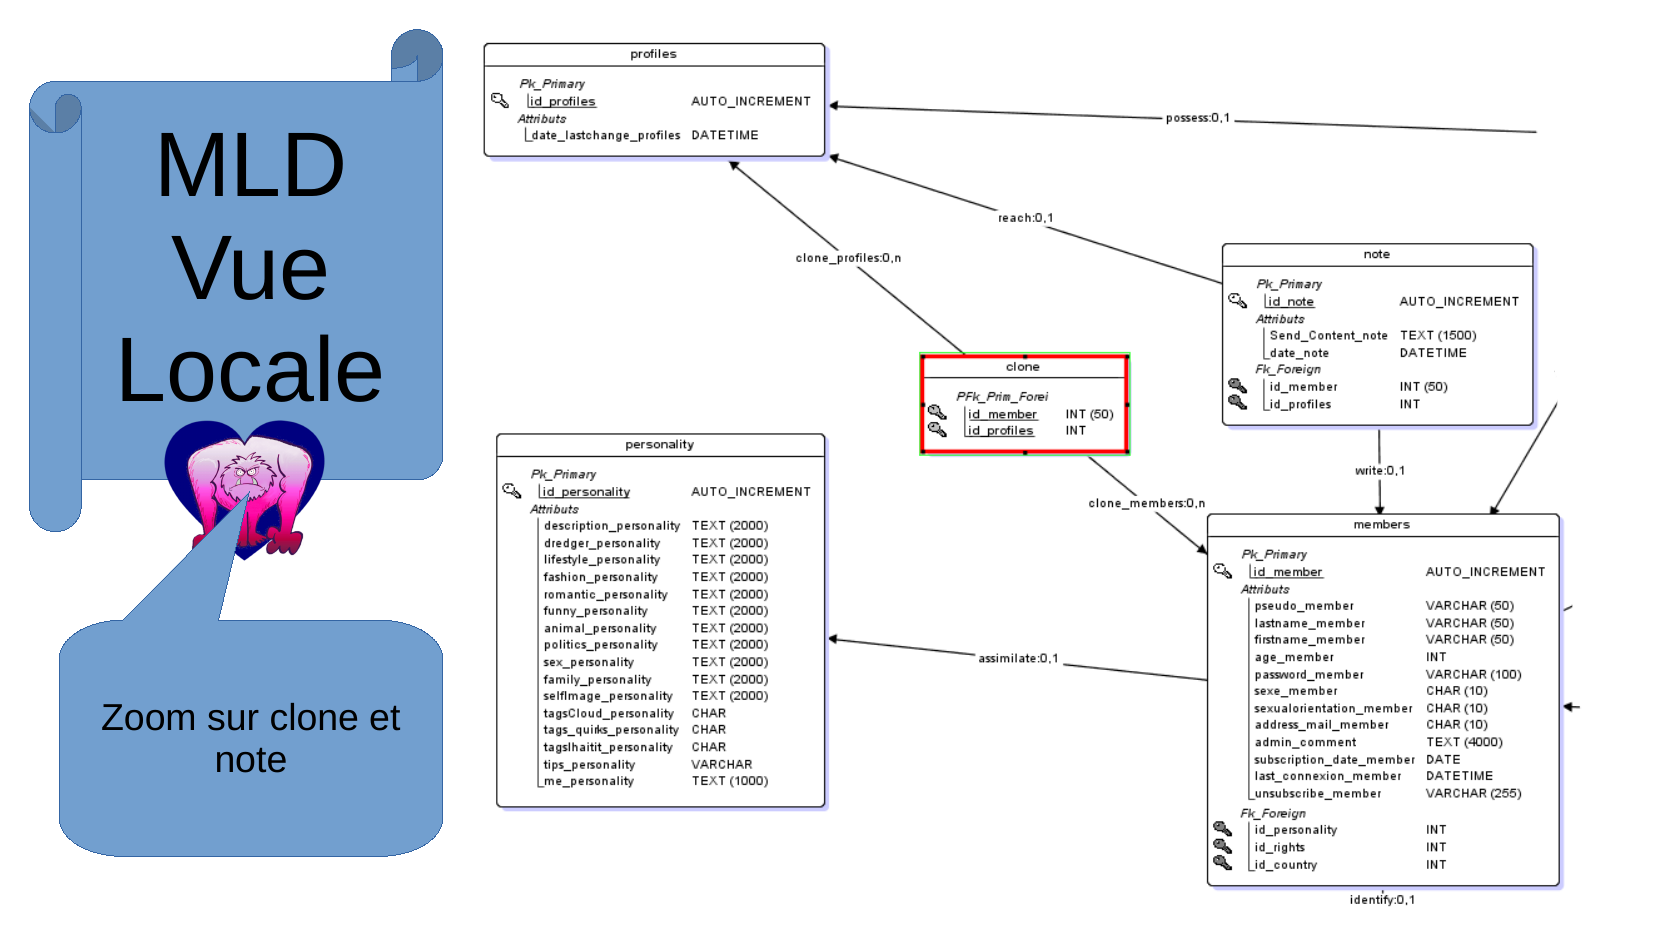

# MLD Vue Locale
Zoom sur clone et note